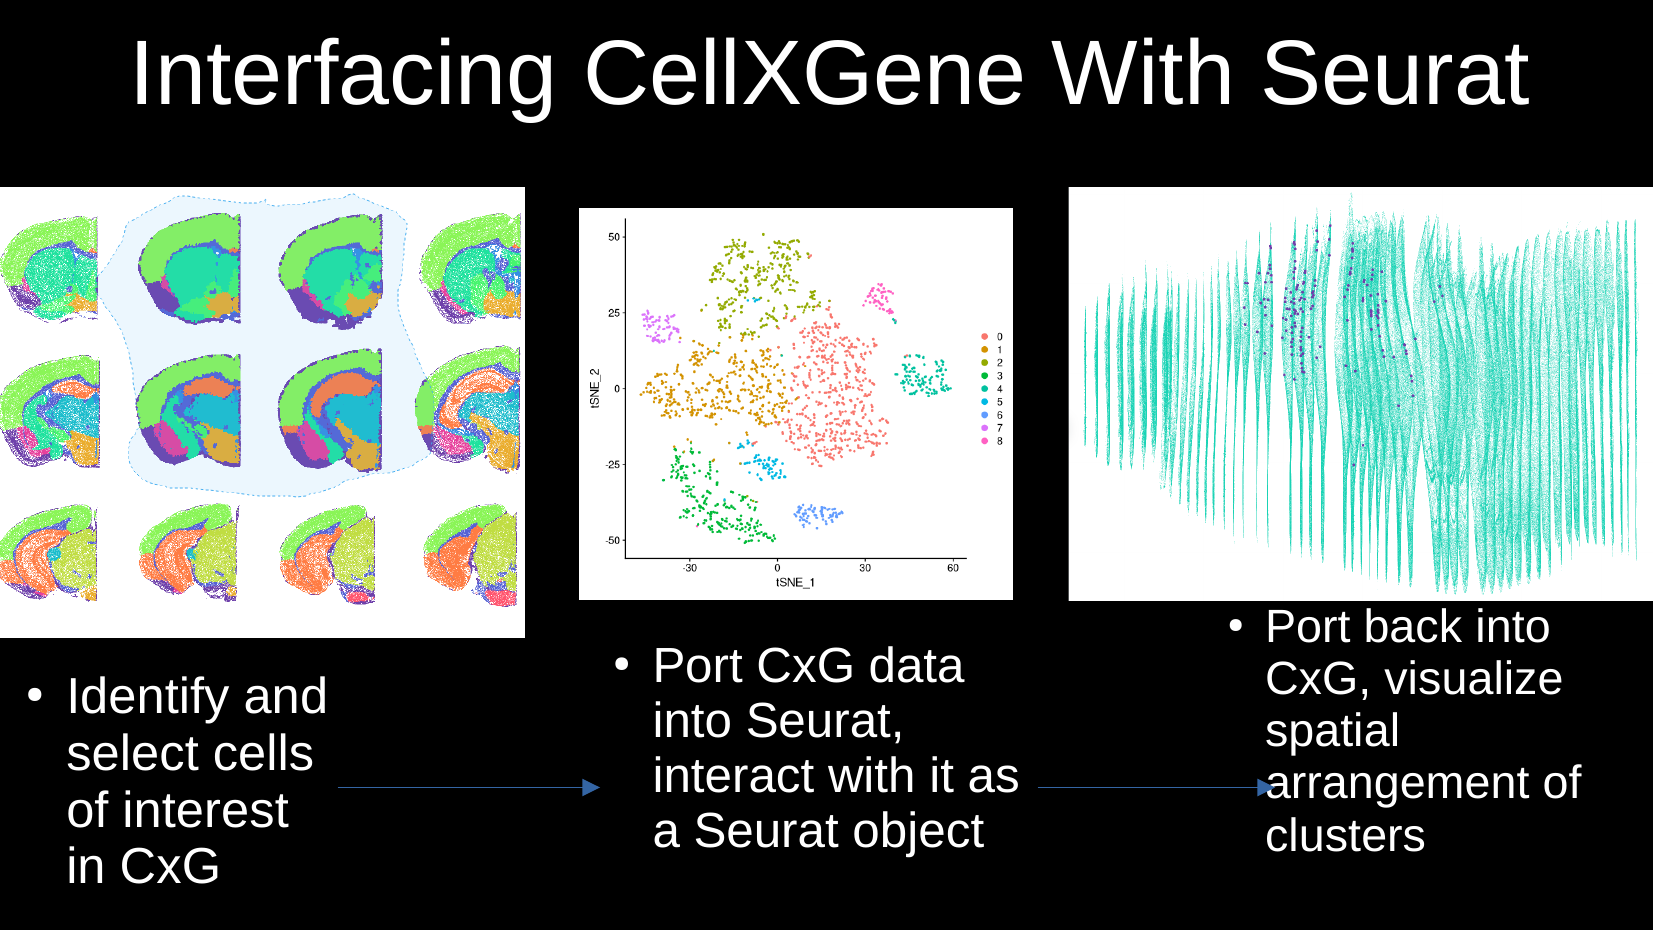

# Interfacing CellXGene With Seurat
Port back into CxG, visualize spatial arrangement of clusters
Port CxG data into Seurat, interact with it as a Seurat object
Identify and select cells of interest in CxG